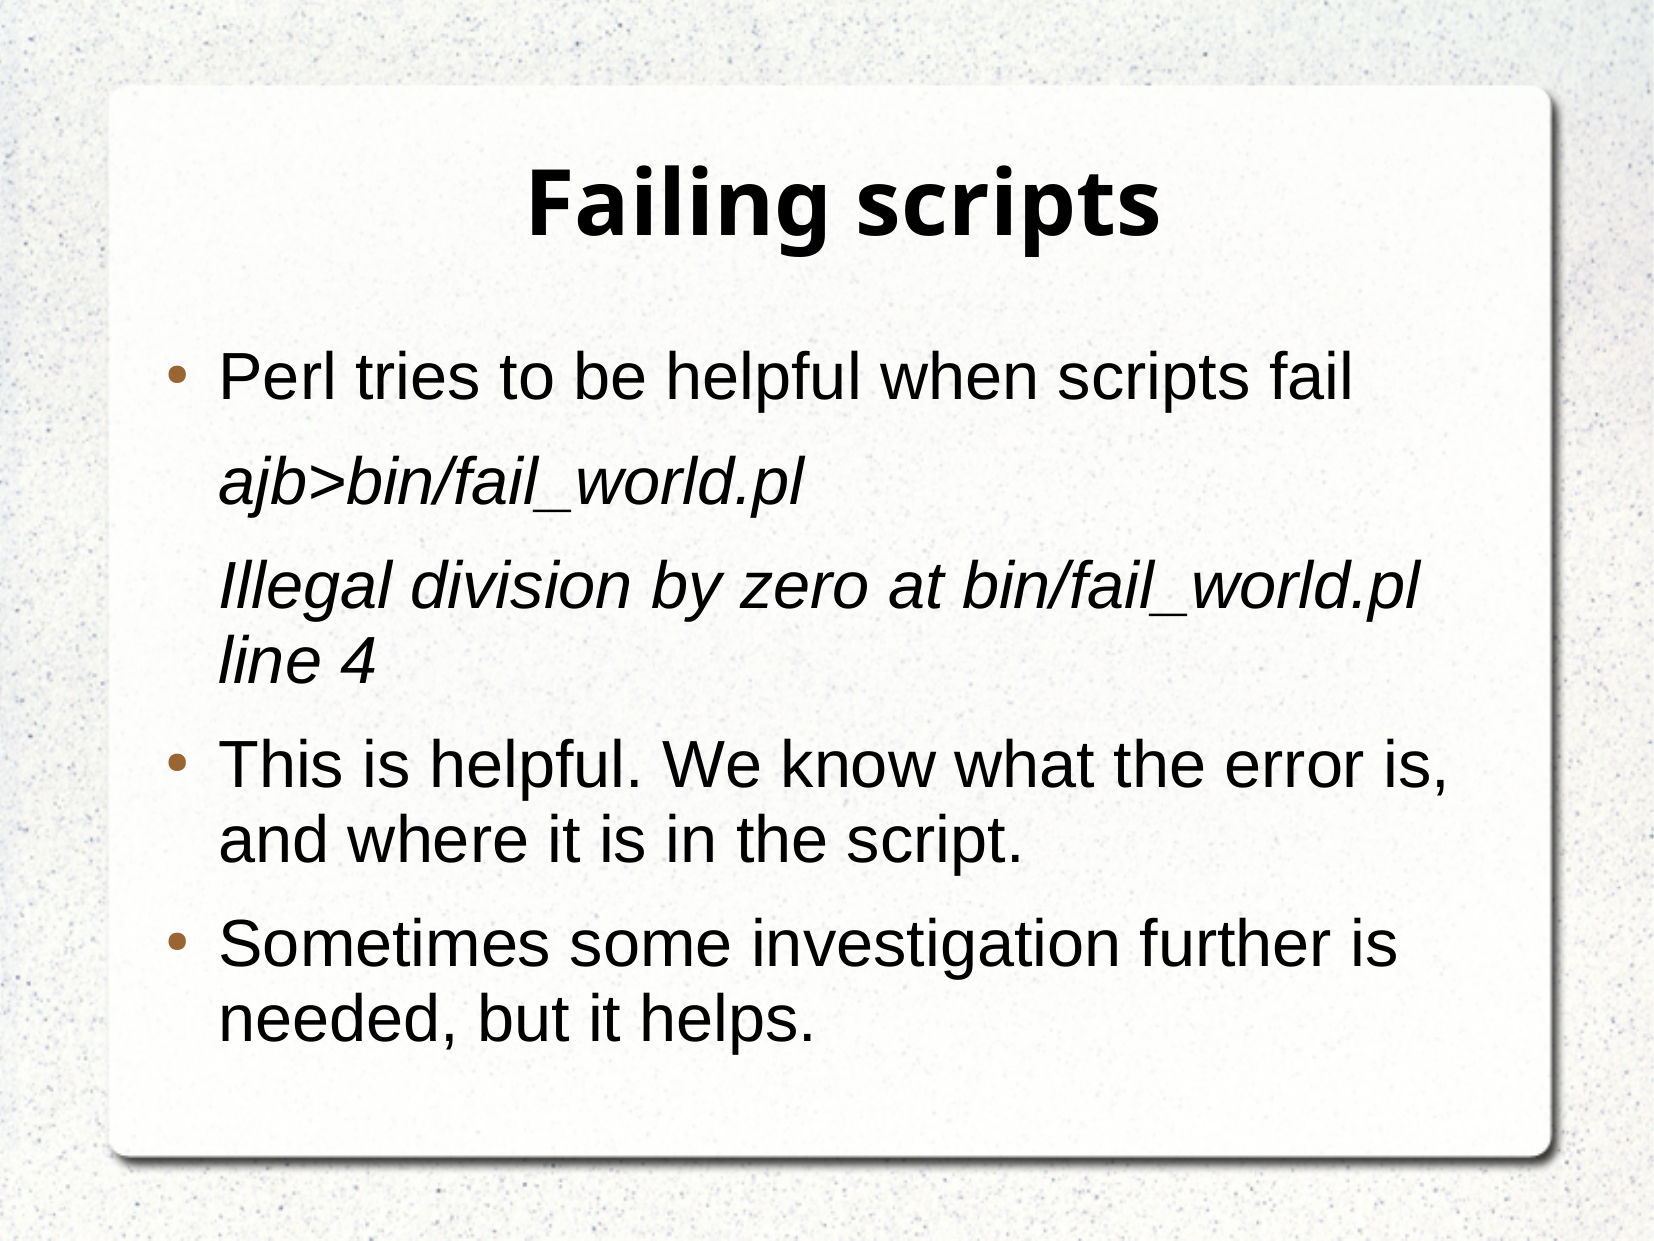

# Failing scripts
Perl tries to be helpful when scripts fail
ajb>bin/fail_world.pl
Illegal division by zero at bin/fail_world.pl line 4
This is helpful. We know what the error is, and where it is in the script.
Sometimes some investigation further is needed, but it helps.